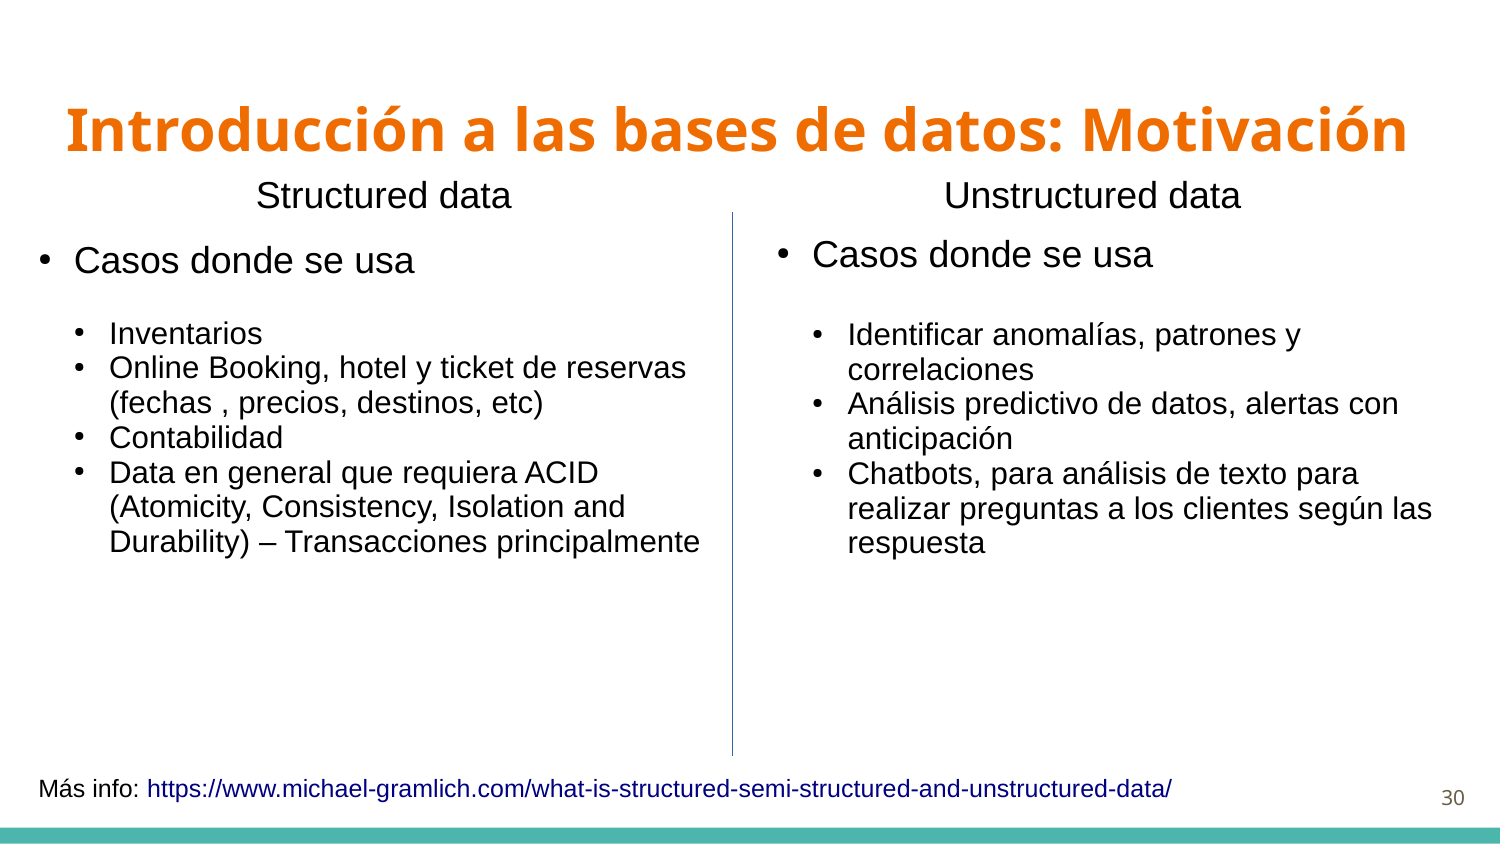

# Introducción a las bases de datos: Motivación
Structured data
Unstructured data
Casos donde se usa
Identificar anomalías, patrones y correlaciones
Análisis predictivo de datos, alertas con anticipación
Chatbots, para análisis de texto para realizar preguntas a los clientes según las respuesta
Casos donde se usa
Inventarios
Online Booking, hotel y ticket de reservas (fechas , precios, destinos, etc)
Contabilidad
Data en general que requiera ACID (Atomicity, Consistency, Isolation and Durability) – Transacciones principalmente
Más info: https://www.michael-gramlich.com/what-is-structured-semi-structured-and-unstructured-data/